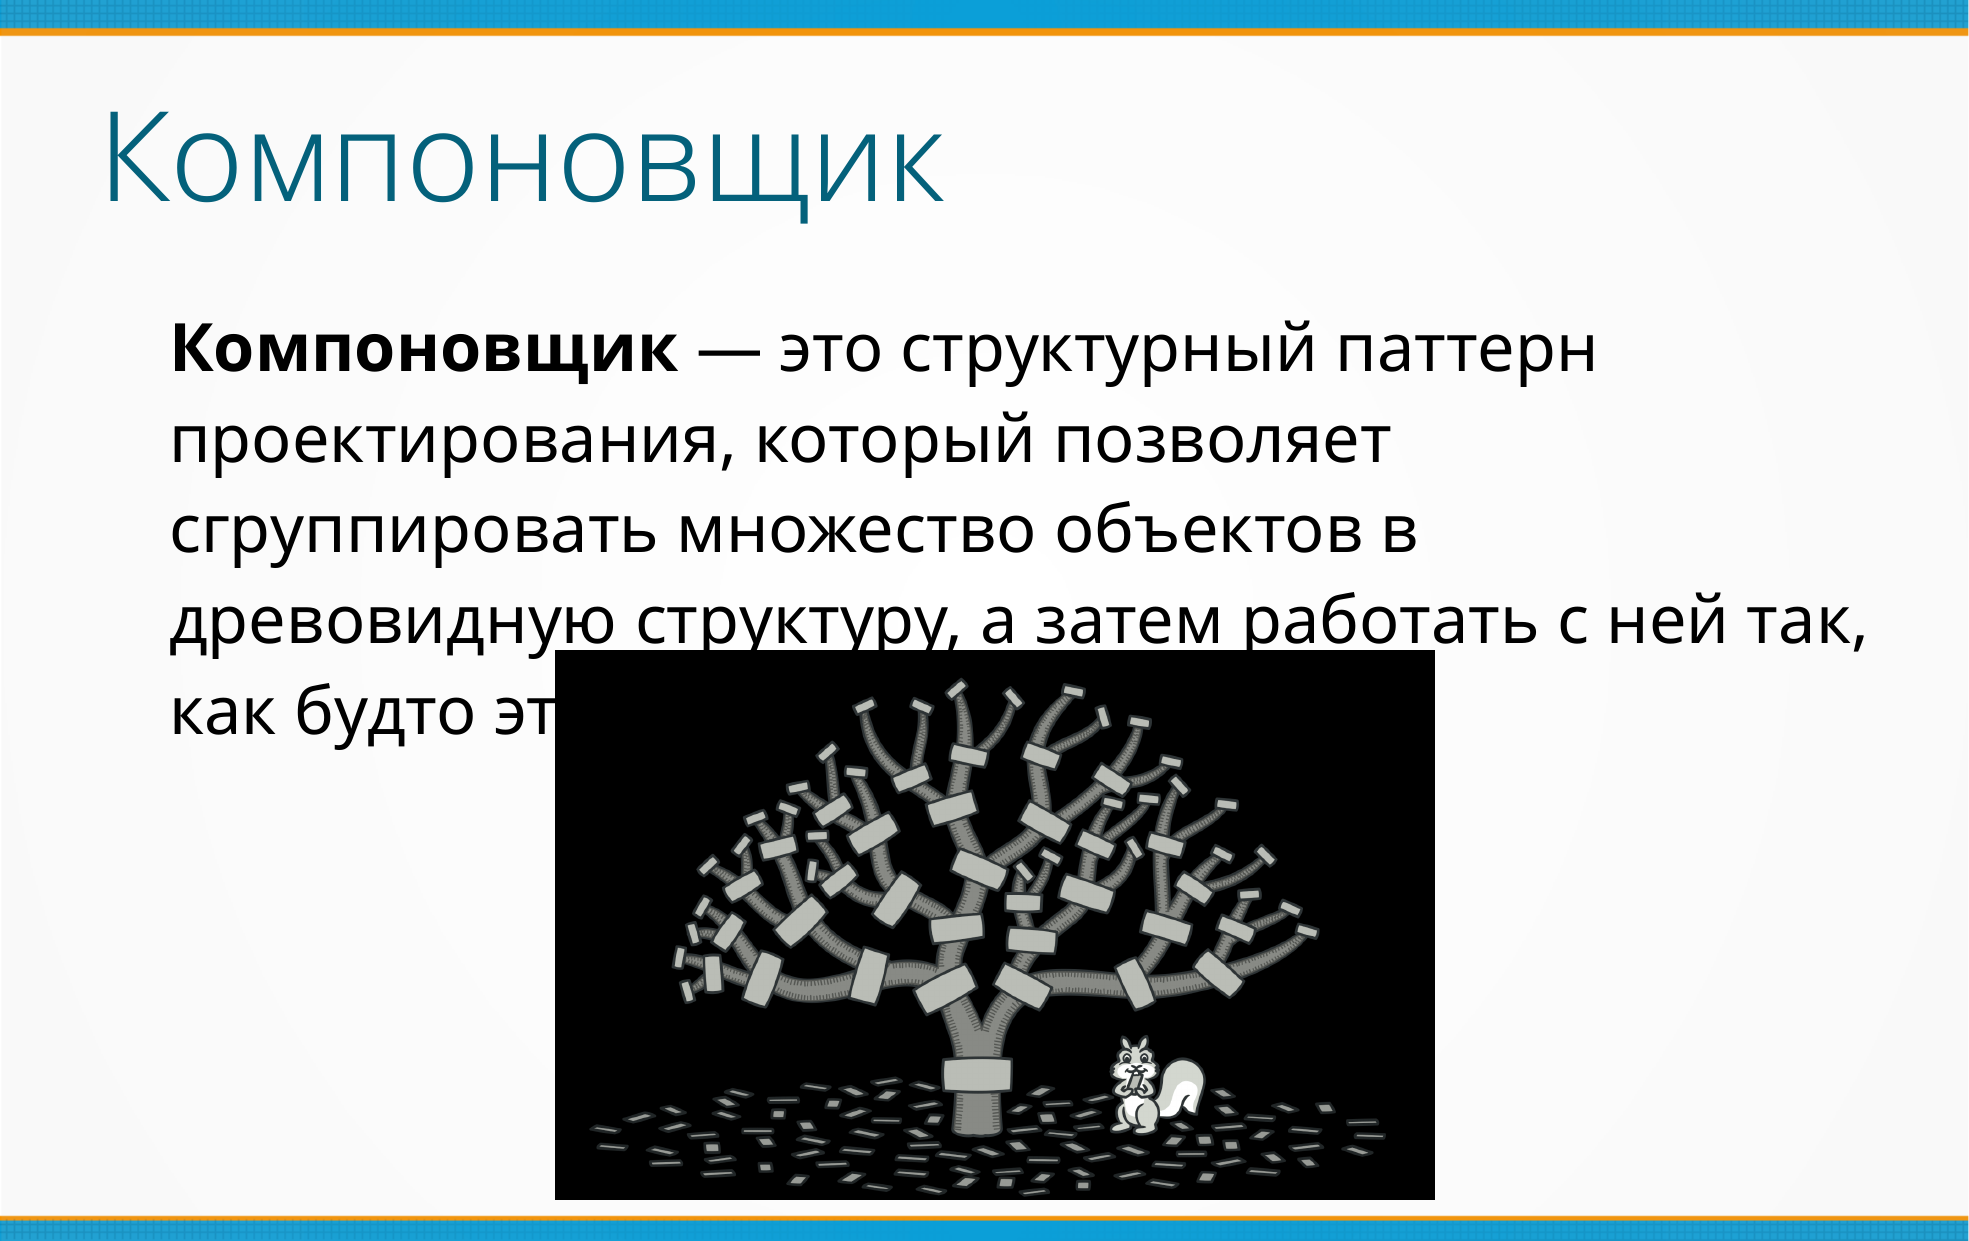

# Компоновщик
Компоновщик — это структурный паттерн проектирования, который позволяет сгруппировать множество объектов в древовидную структуру, а затем работать с ней так, как будто это единичный объект.